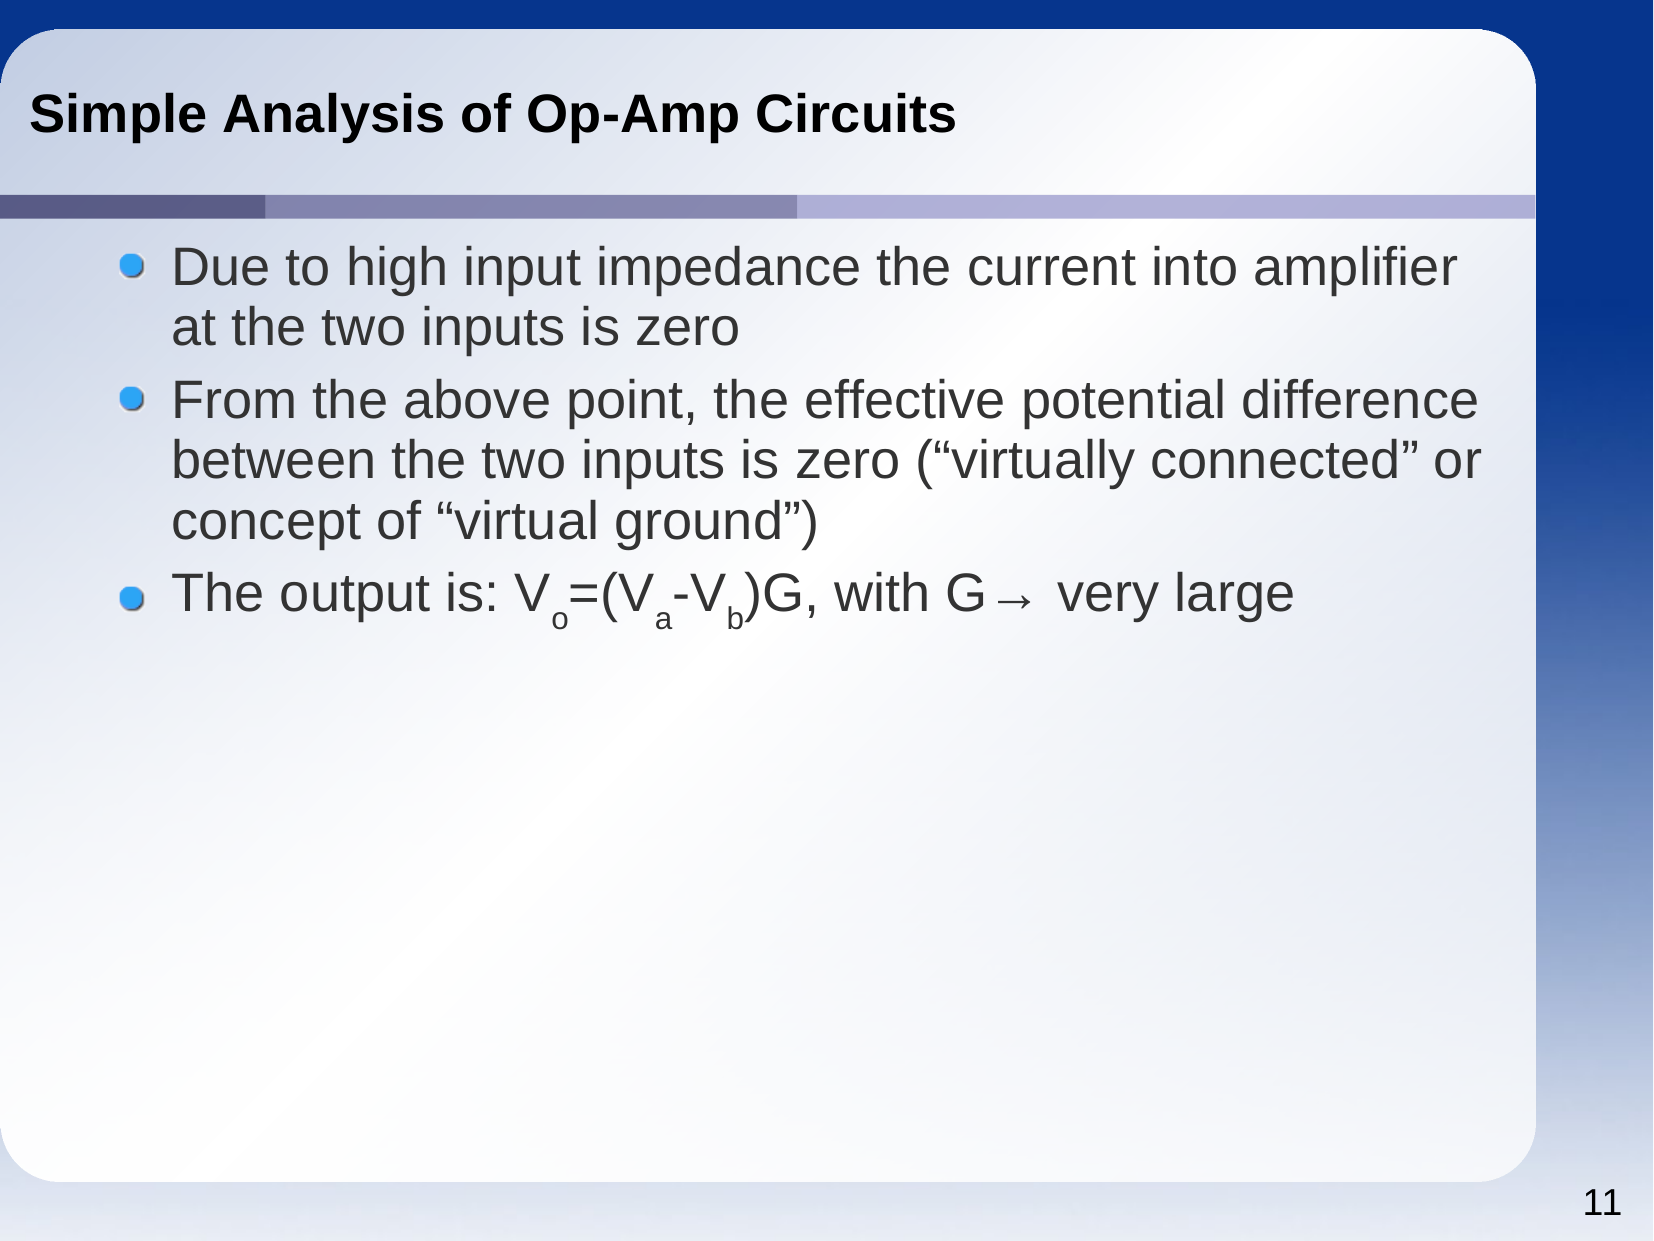

# Simple Analysis of Op-Amp Circuits
Due to high input impedance the current into amplifier at the two inputs is zero
From the above point, the effective potential difference between the two inputs is zero (“virtually connected” or concept of “virtual ground”)
The output is: Vo=(Va-Vb)G, with G→ very large
11